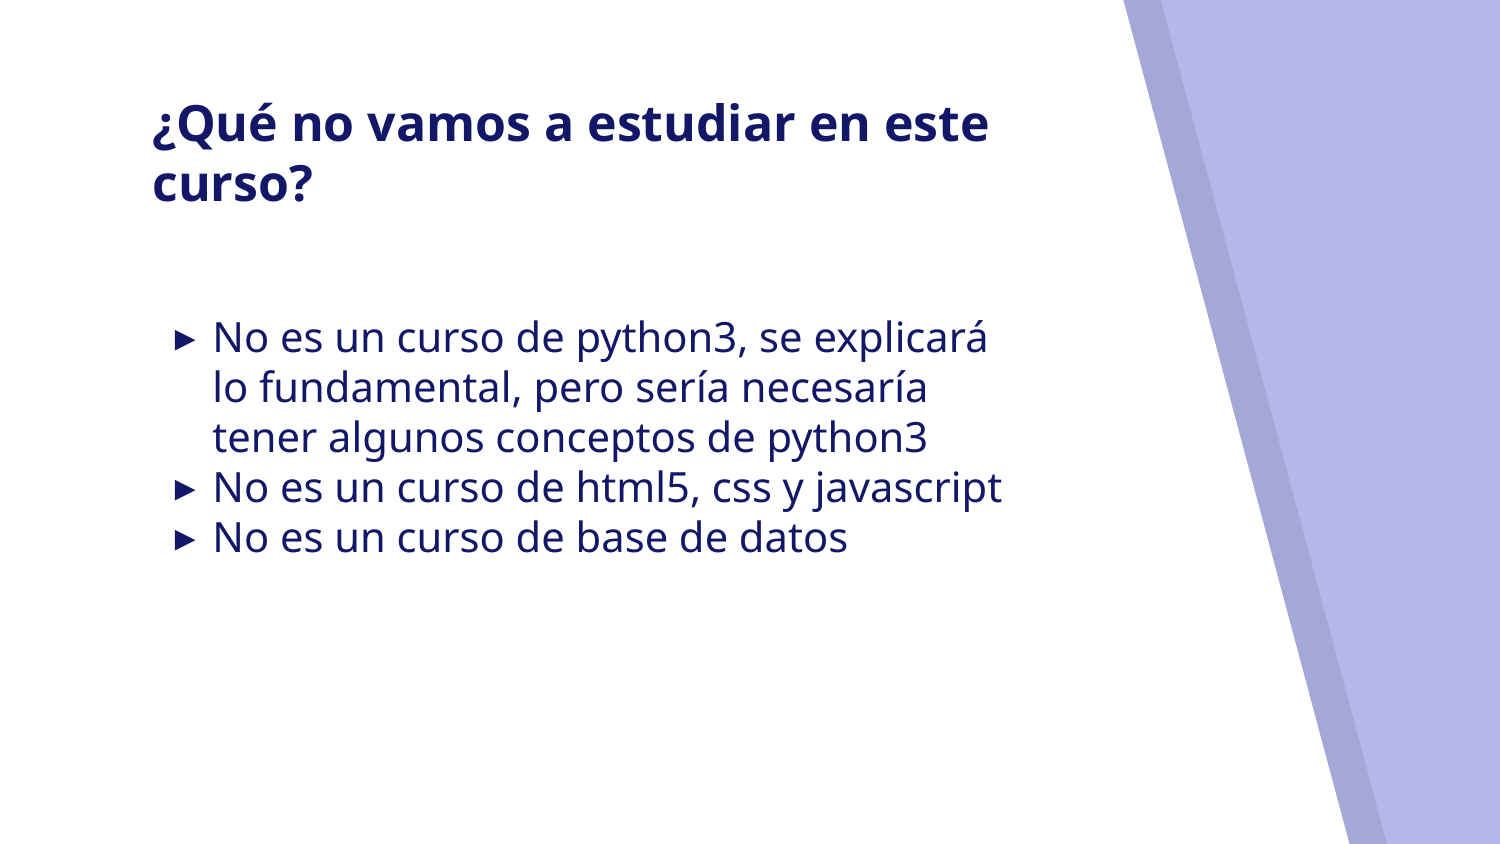

¿Qué no vamos a estudiar en este curso?
No es un curso de python3, se explicará lo fundamental, pero sería necesaría tener algunos conceptos de python3
No es un curso de html5, css y javascript
No es un curso de base de datos